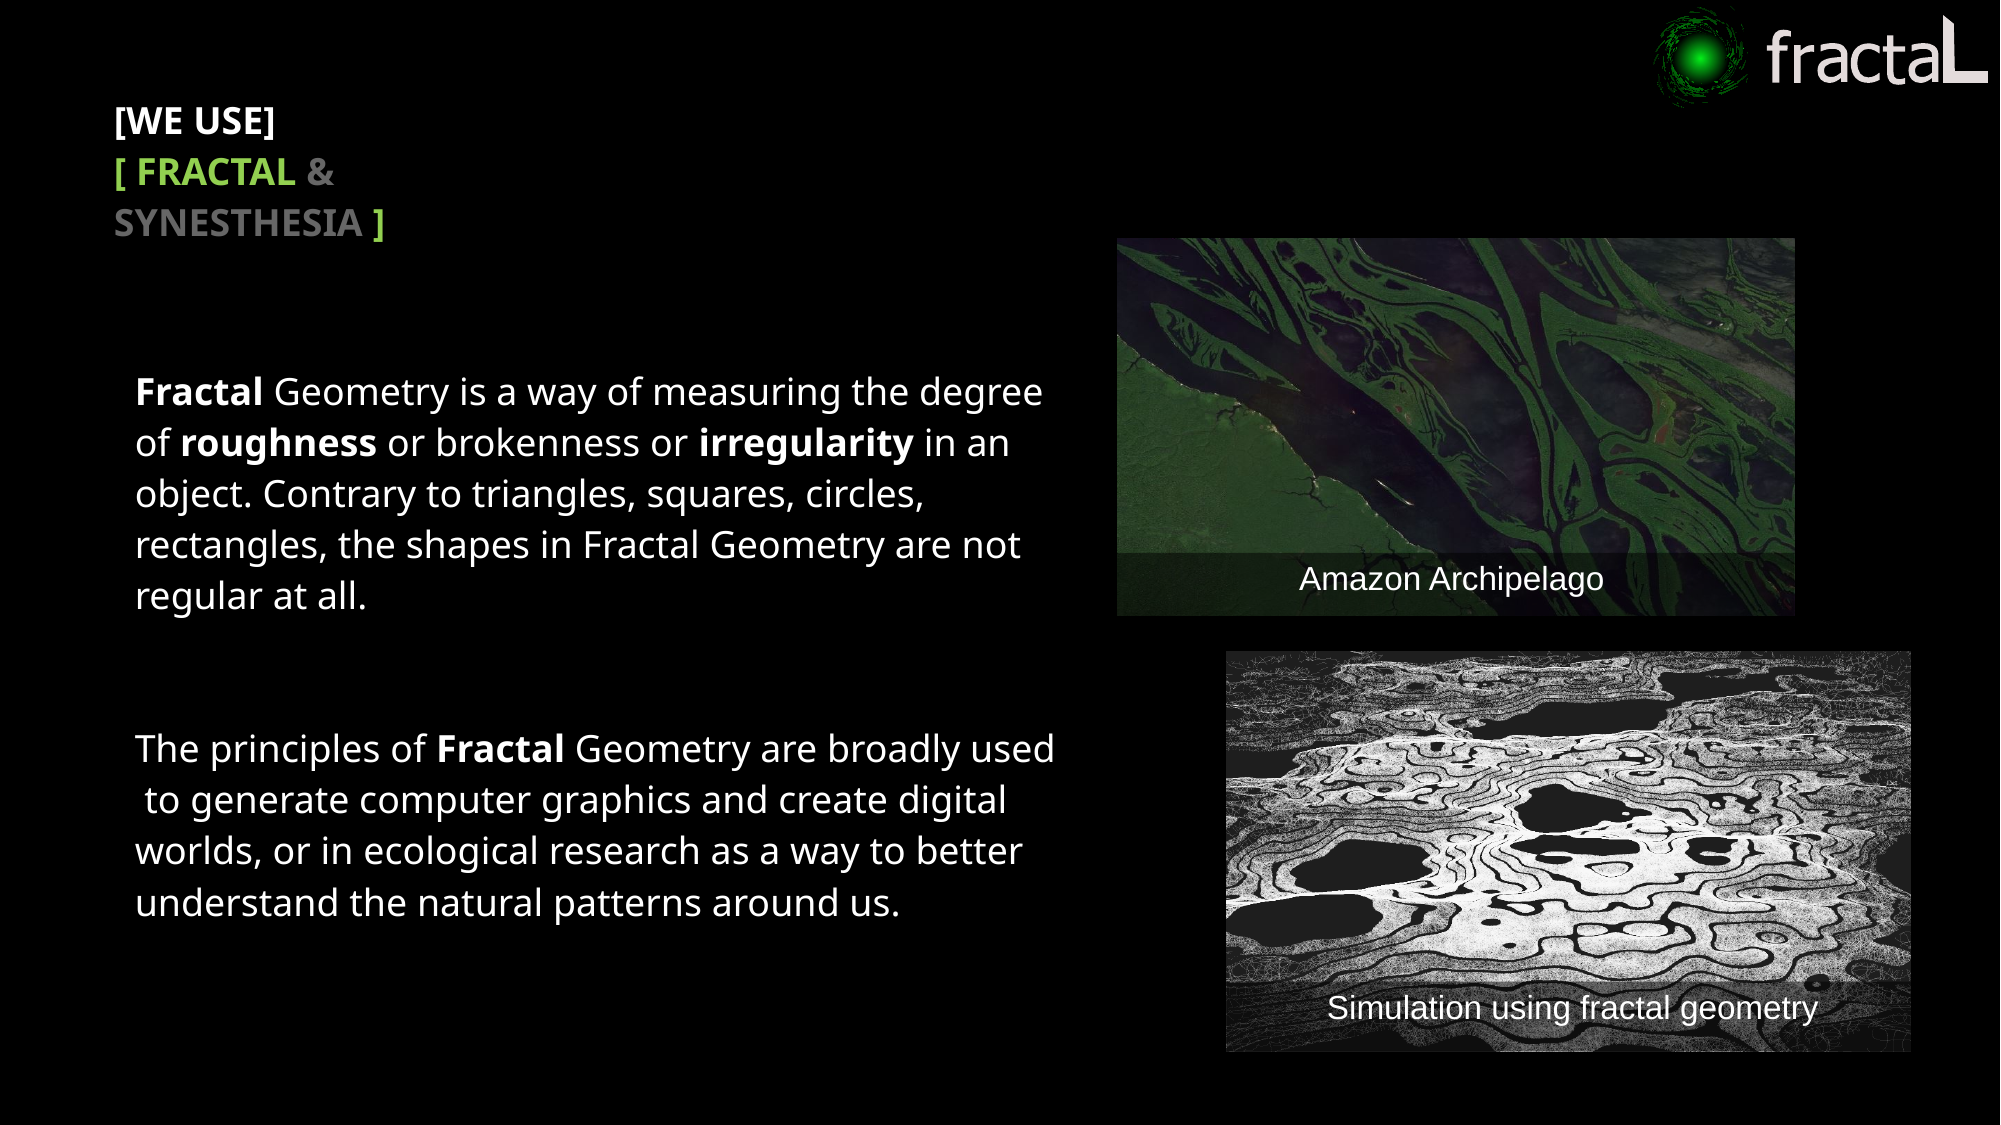

[WE USE]
[ FRACTAL & synesthesia ]
Fractal Geometry is a way of measuring the degree of roughness or brokenness or irregularity in an object. Contrary to triangles, squares, circles, rectangles, the shapes in Fractal Geometry are not regular at all.
The principles of Fractal Geometry are broadly used to generate computer graphics and create digital worlds, or in ecological research as a way to better understand the natural patterns around us.
Amazon Archipelago
Simulation using fractal geometry